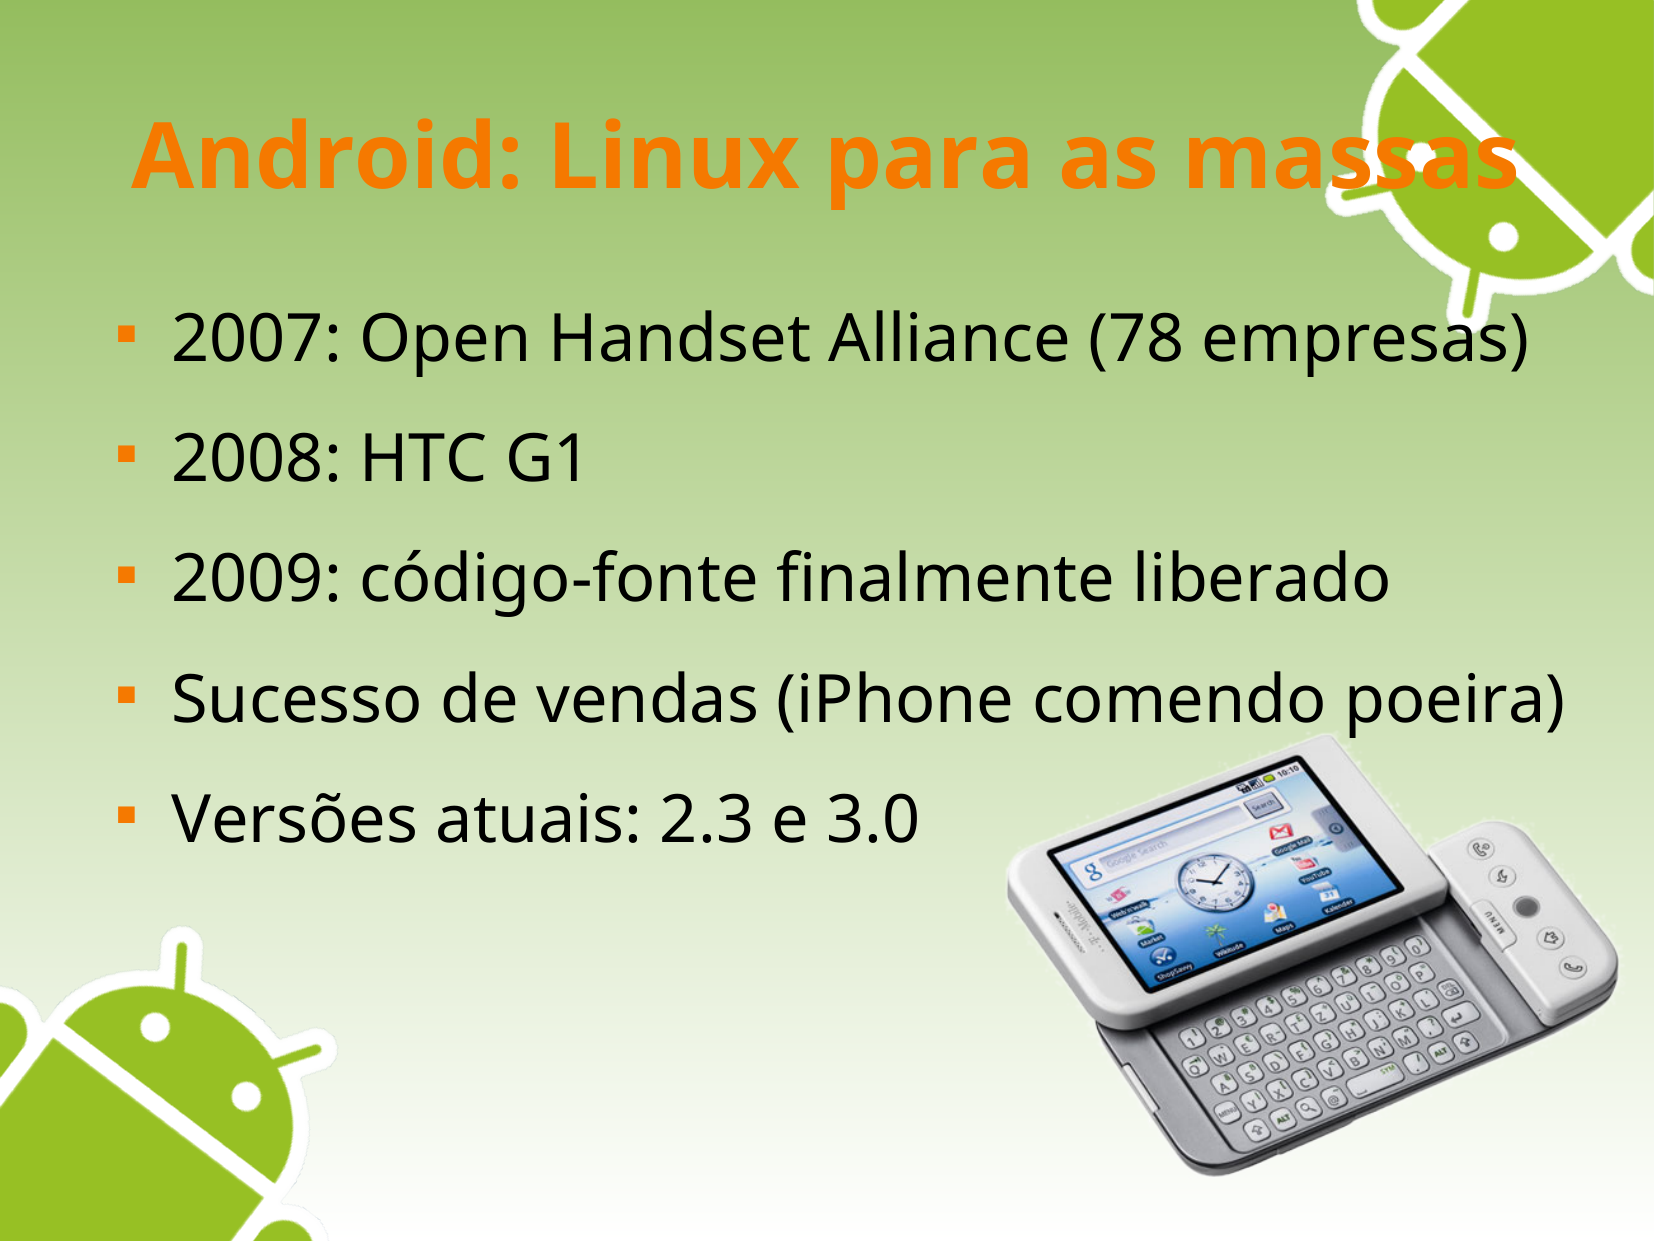

# Android: Linux para as massas
2007: Open Handset Alliance (78 empresas)
2008: HTC G1
2009: código-fonte finalmente liberado
Sucesso de vendas (iPhone comendo poeira)
Versões atuais: 2.3 e 3.0